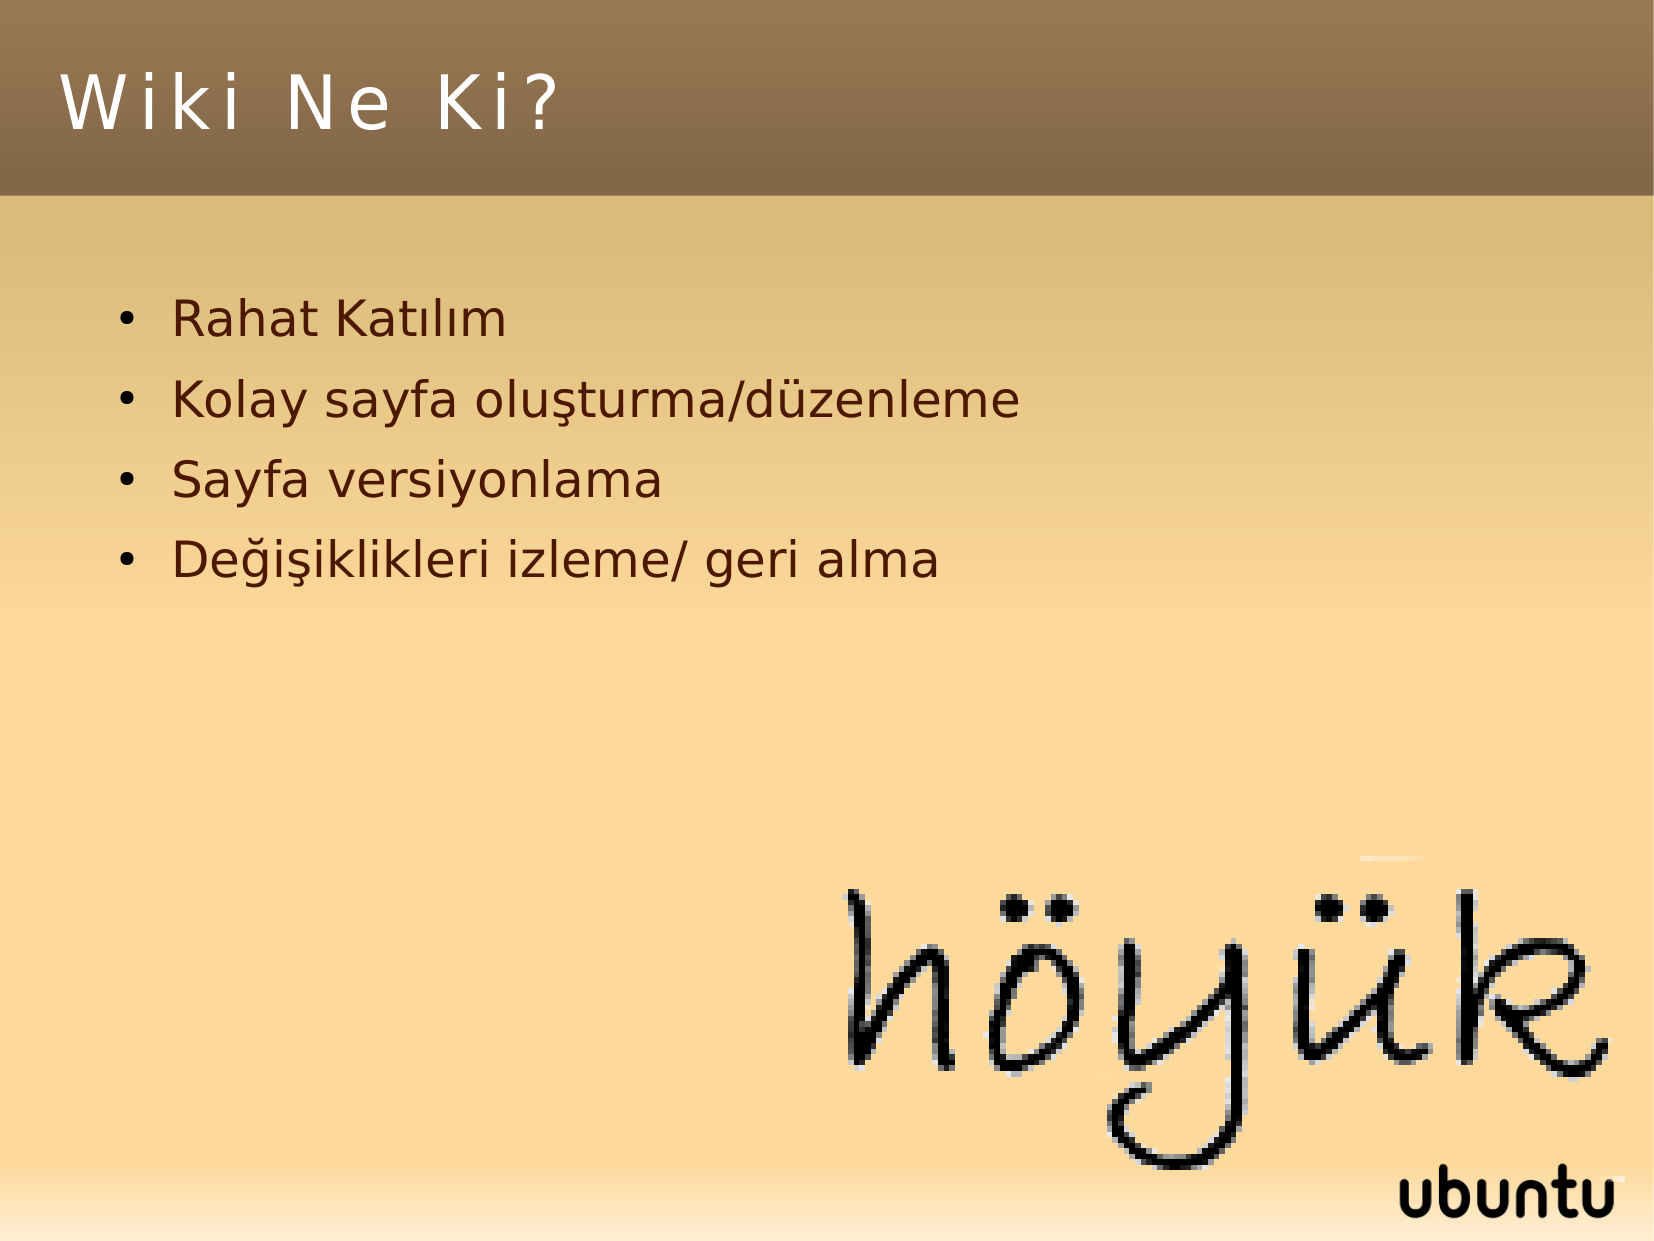

# Wiki Ne Ki?
Rahat Katılım
Kolay sayfa oluşturma/düzenleme
Sayfa versiyonlama
Değişiklikleri izleme/ geri alma